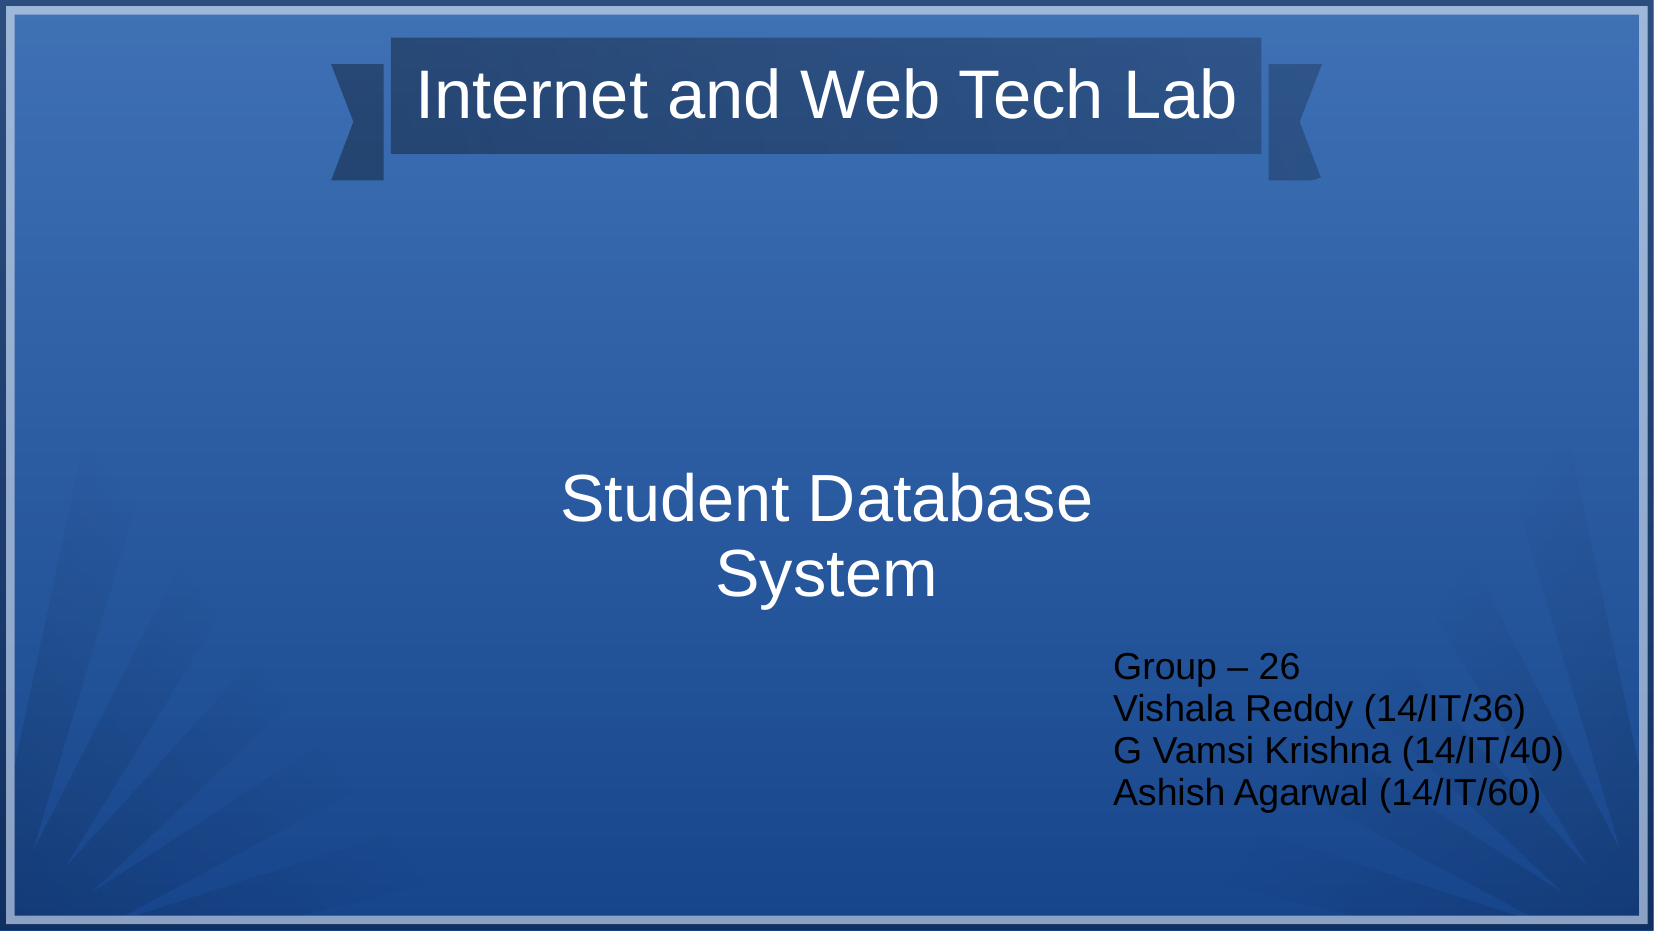

# Internet and Web Tech Lab
Student Database
System
Group – 26
Vishala Reddy (14/IT/36)
G Vamsi Krishna (14/IT/40)
Ashish Agarwal (14/IT/60)